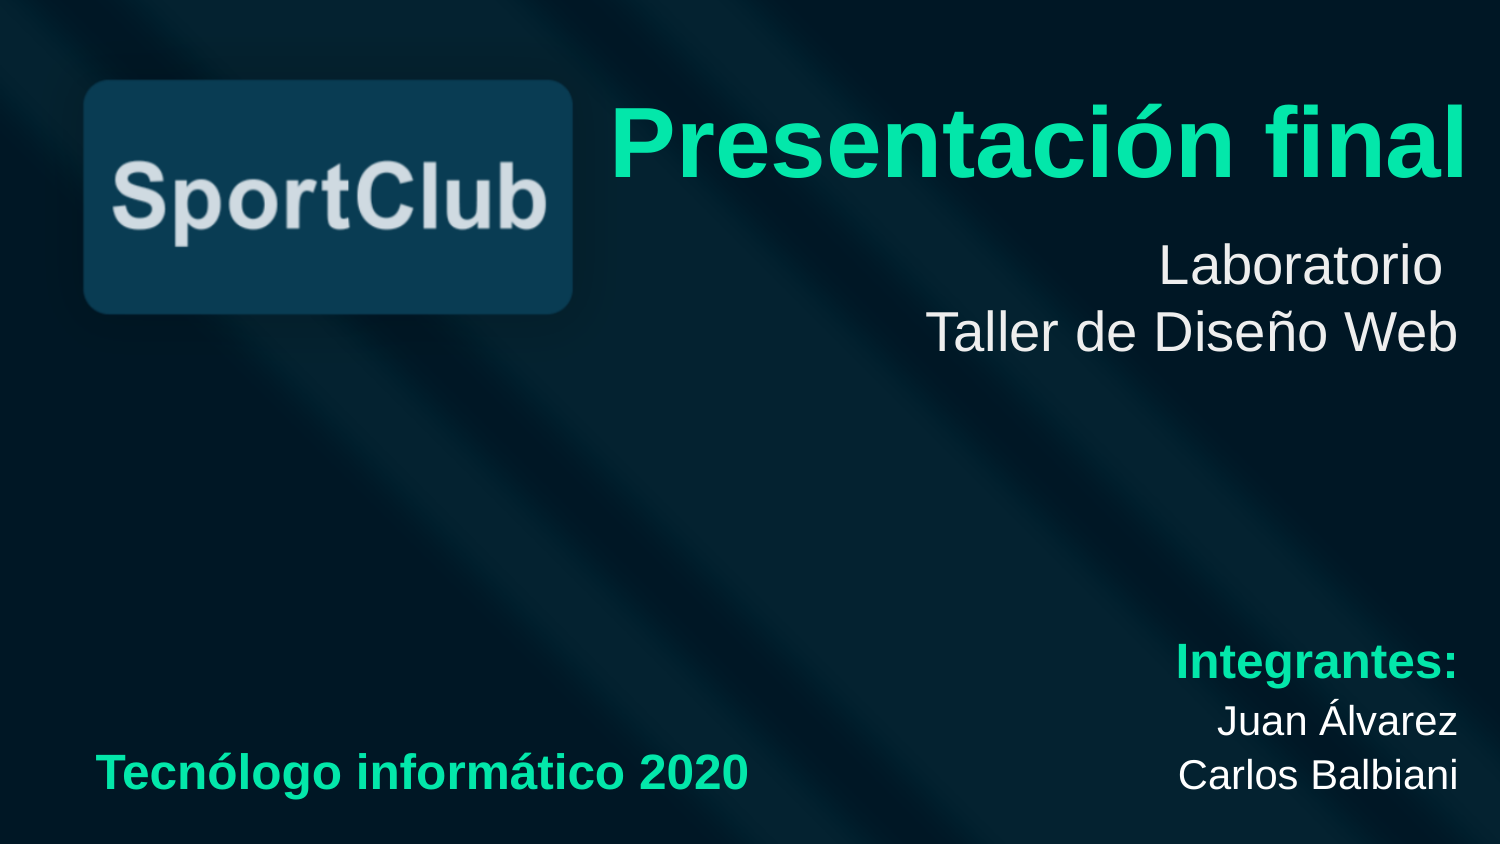

# Presentación final
Laboratorio
Taller de Diseño Web
Integrantes:
Juan Álvarez
Carlos Balbiani
Tecnólogo informático 2020